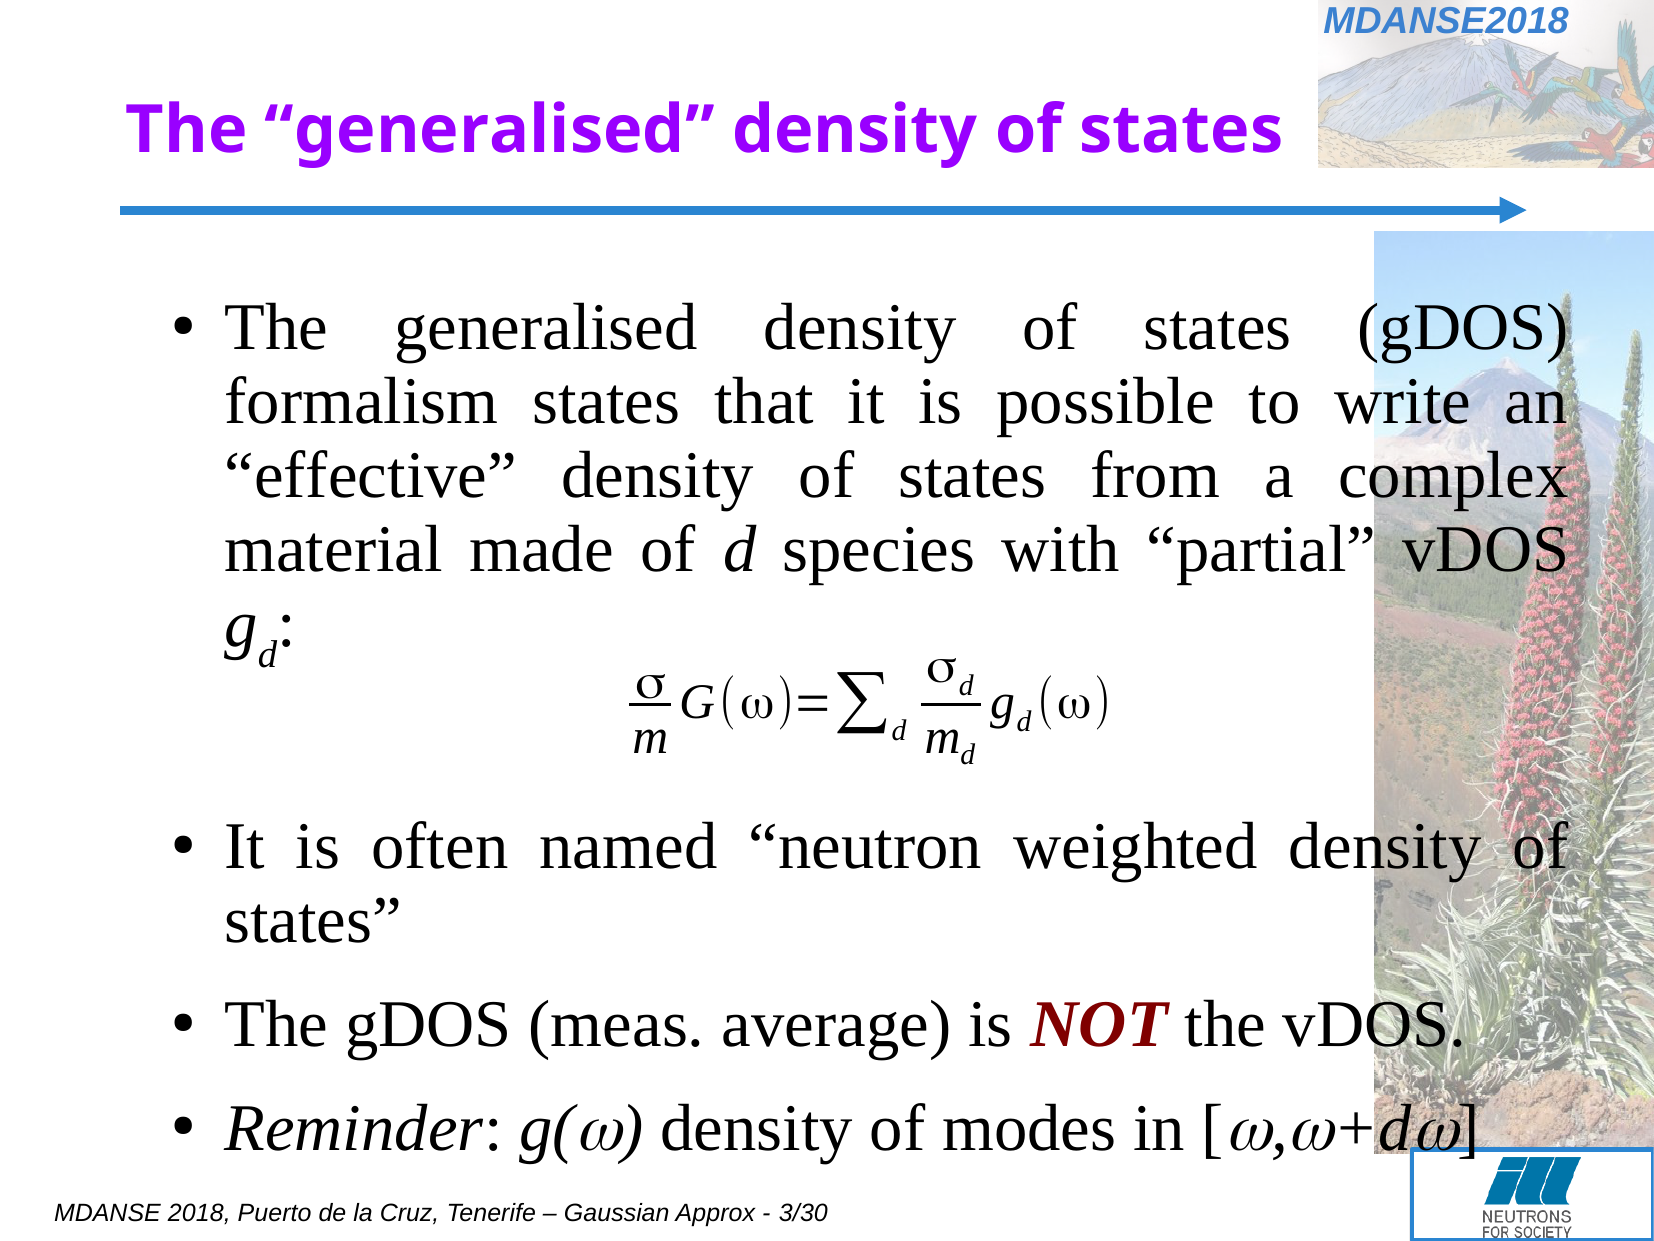

# The “generalised” density of states
The generalised density of states (gDOS) formalism states that it is possible to write an “effective” density of states from a complex material made of d species with “partial” vDOS gd:
It is often named “neutron weighted density of states”
The gDOS (meas. average) is NOT the vDOS.
Reminder: g(w) density of modes in [w,w+dw]